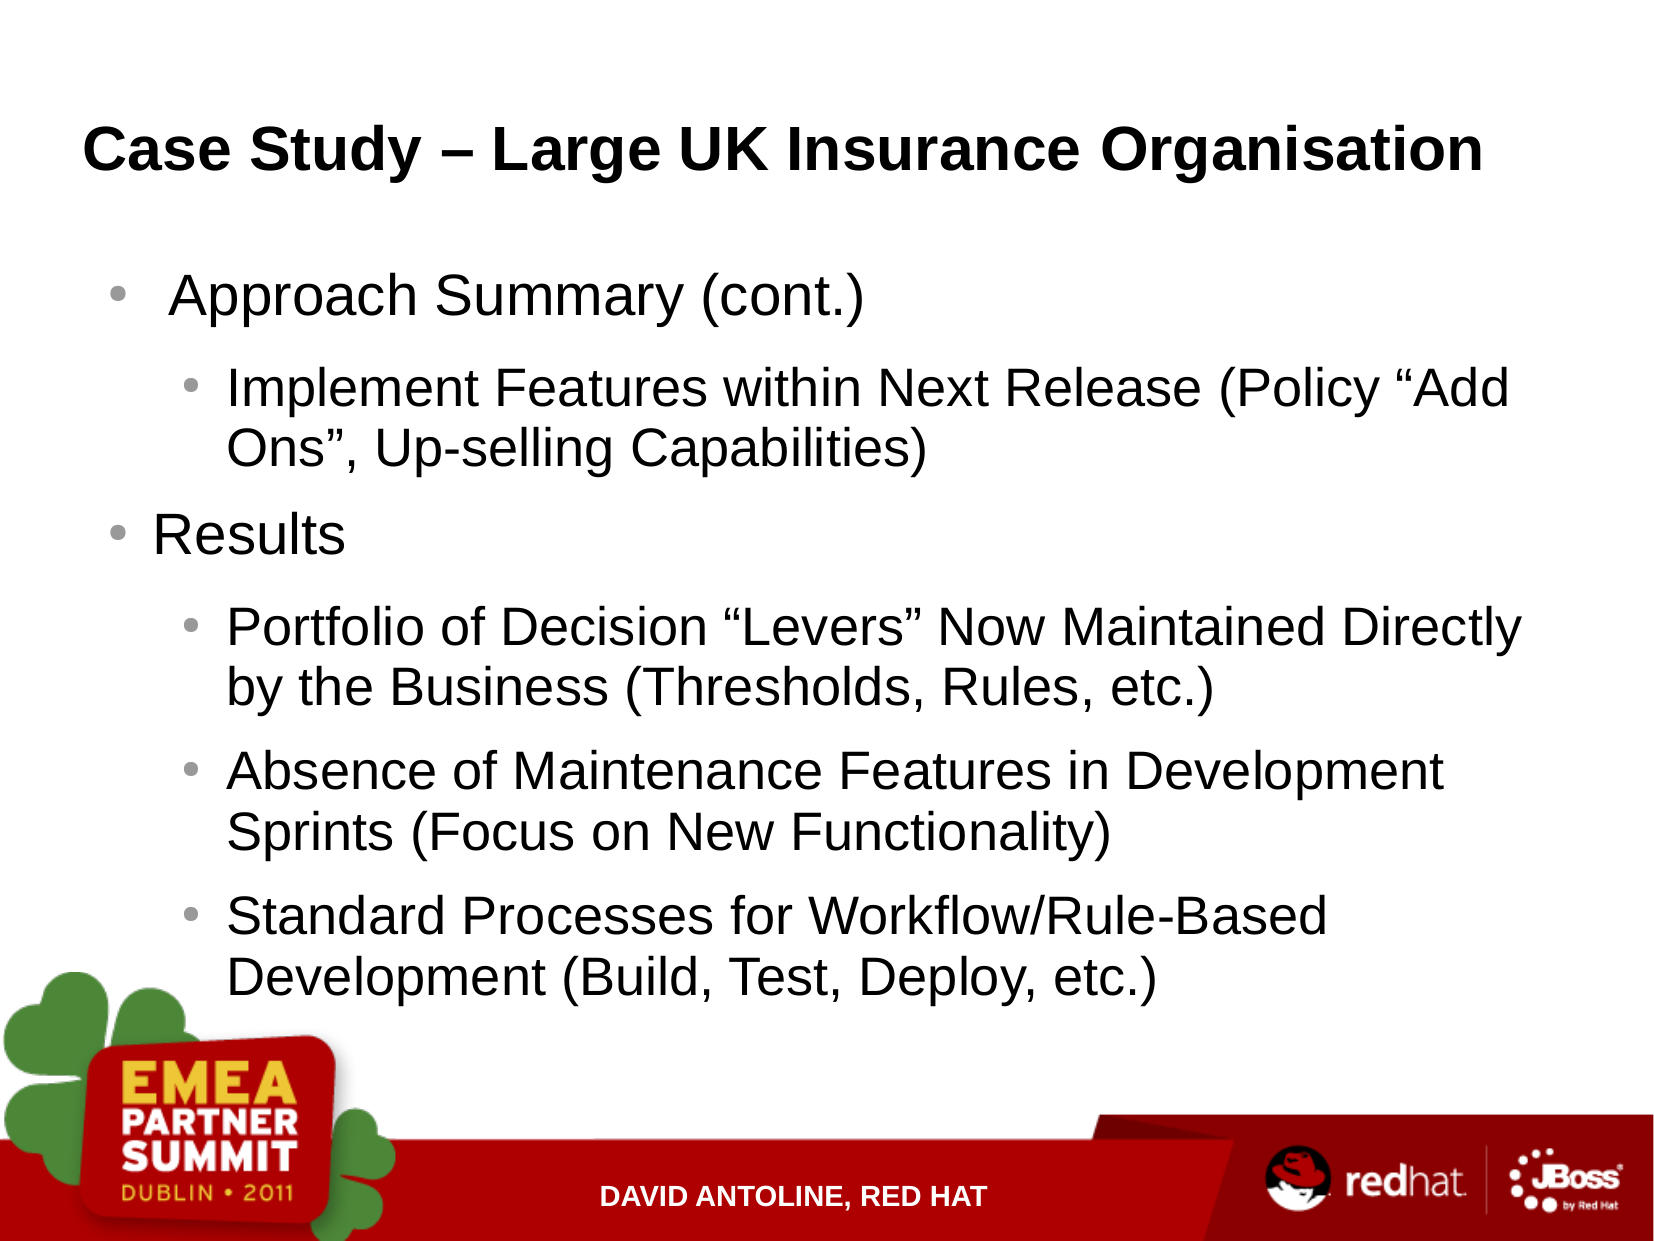

# Case Study – Large UK Insurance Organisation
 Approach Summary (cont.)
Implement Features within Next Release (Policy “Add Ons”, Up-selling Capabilities)
Results
Portfolio of Decision “Levers” Now Maintained Directly by the Business (Thresholds, Rules, etc.)
Absence of Maintenance Features in Development Sprints (Focus on New Functionality)
Standard Processes for Workflow/Rule-Based Development (Build, Test, Deploy, etc.)